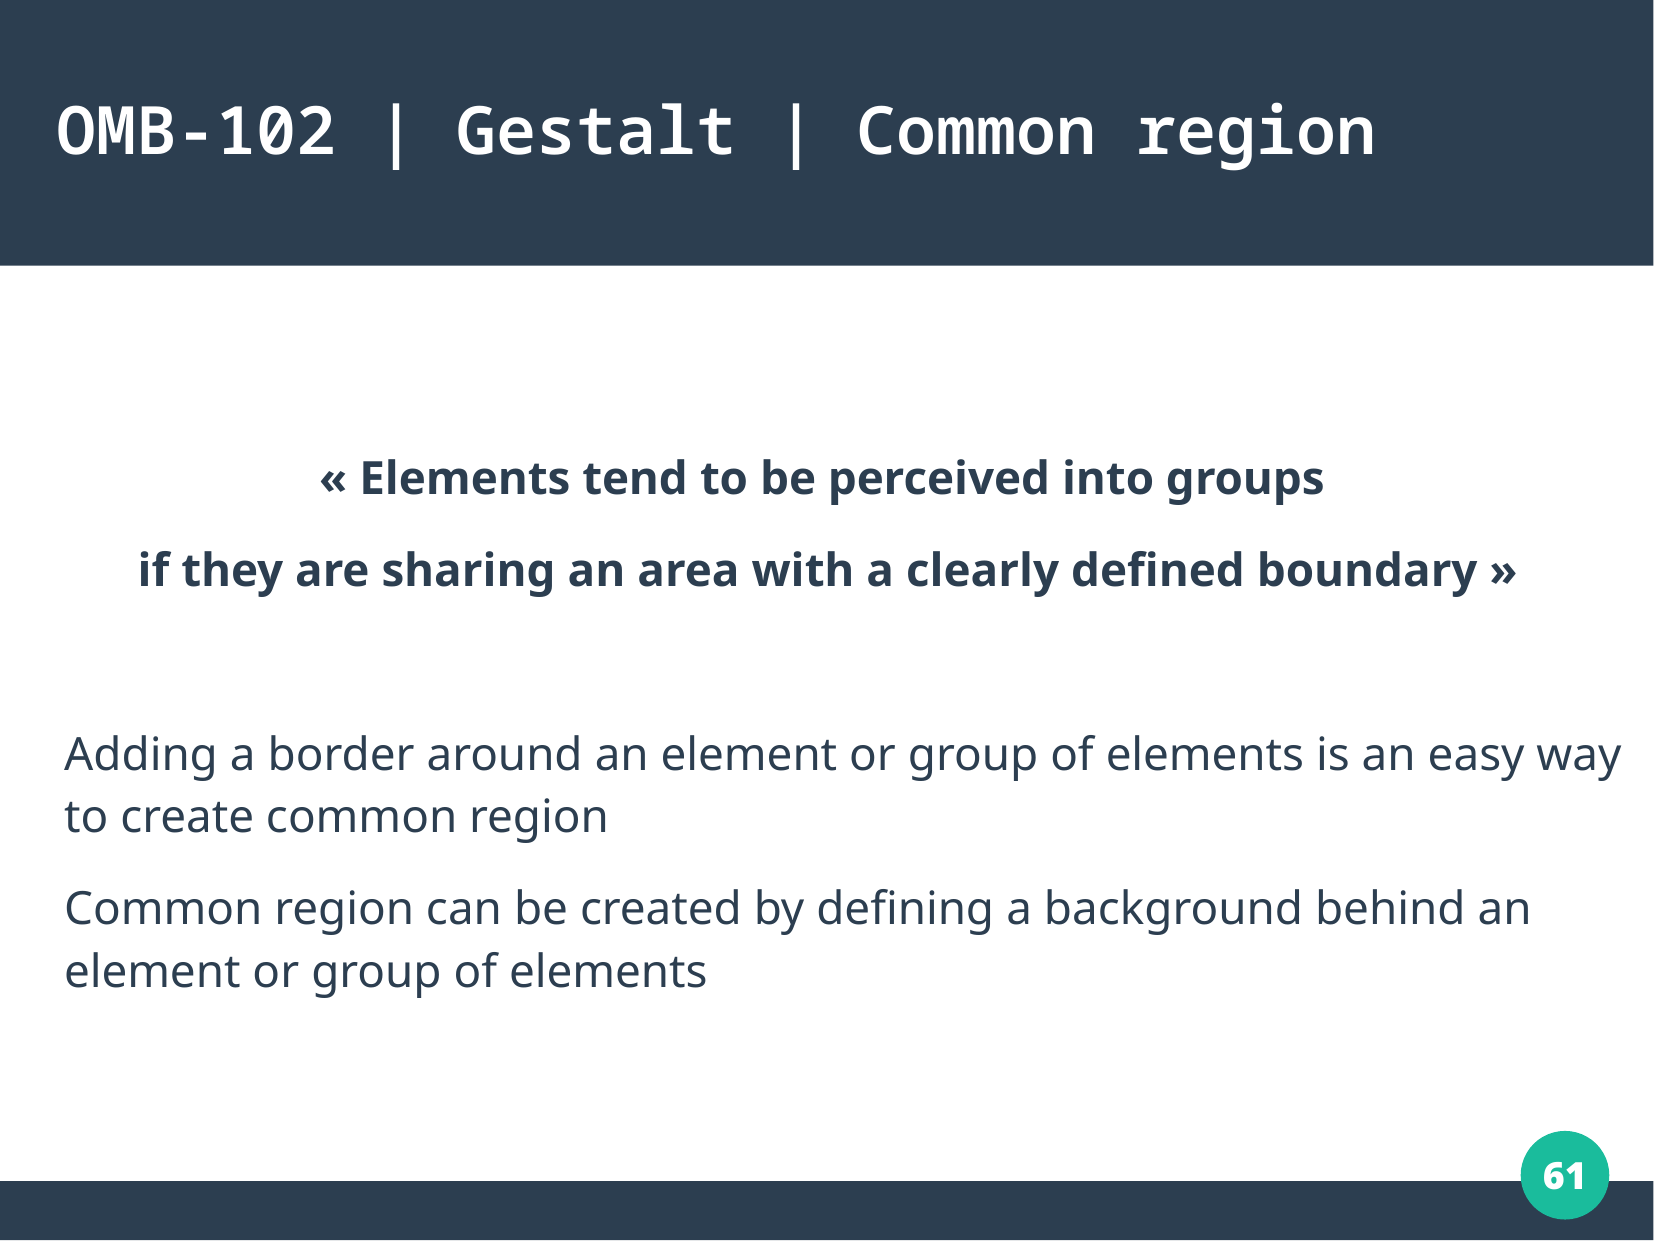

OMB-102 | Gestalt | Common region
# « Elements tend to be perceived into groups
if they are sharing an area with a clearly defined boundary »
Adding a border around an element or group of elements is an easy way to create common region
Common region can be created by defining a background behind an element or group of elements
61